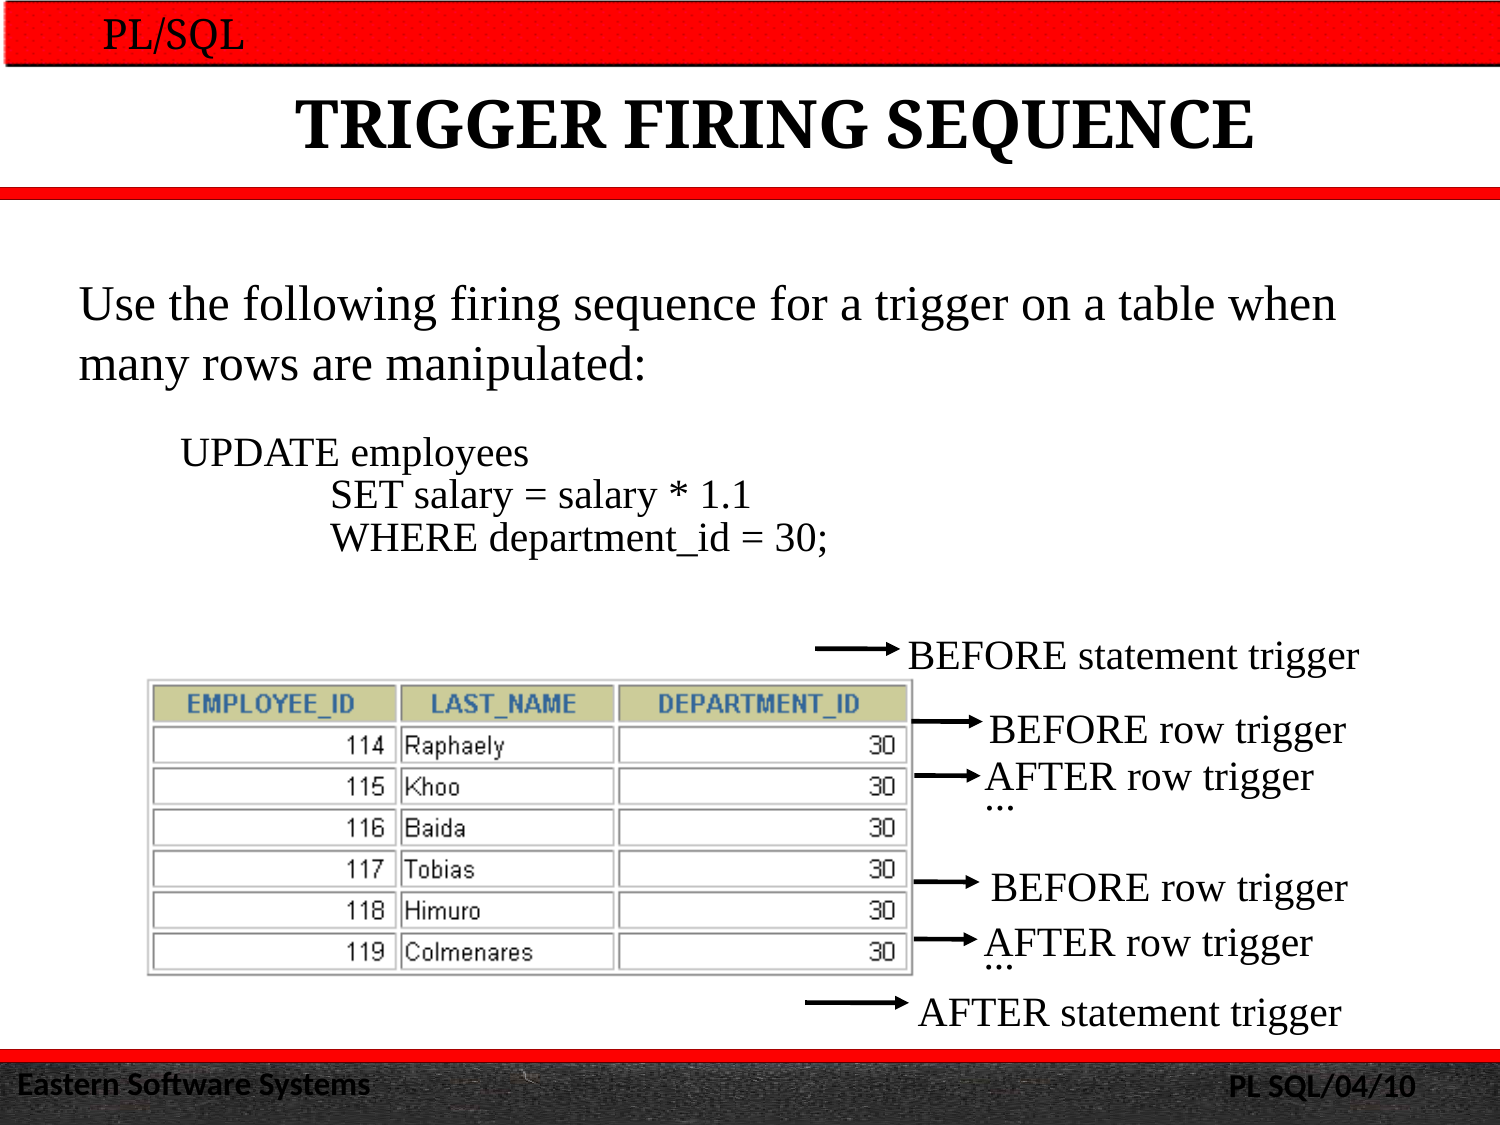

PL/SQL
 TRIGGER FIRING SEQUENCE
Use the following firing sequence for a trigger on a table when many rows are manipulated:
UPDATE employees
 	SET salary = salary * 1.1
 	WHERE department_id = 30;
BEFORE statement trigger
BEFORE row trigger
AFTER row trigger
...
BEFORE row trigger
AFTER row trigger
...
AFTER statement trigger
Eastern Software Systems
				 PL SQL/04/10